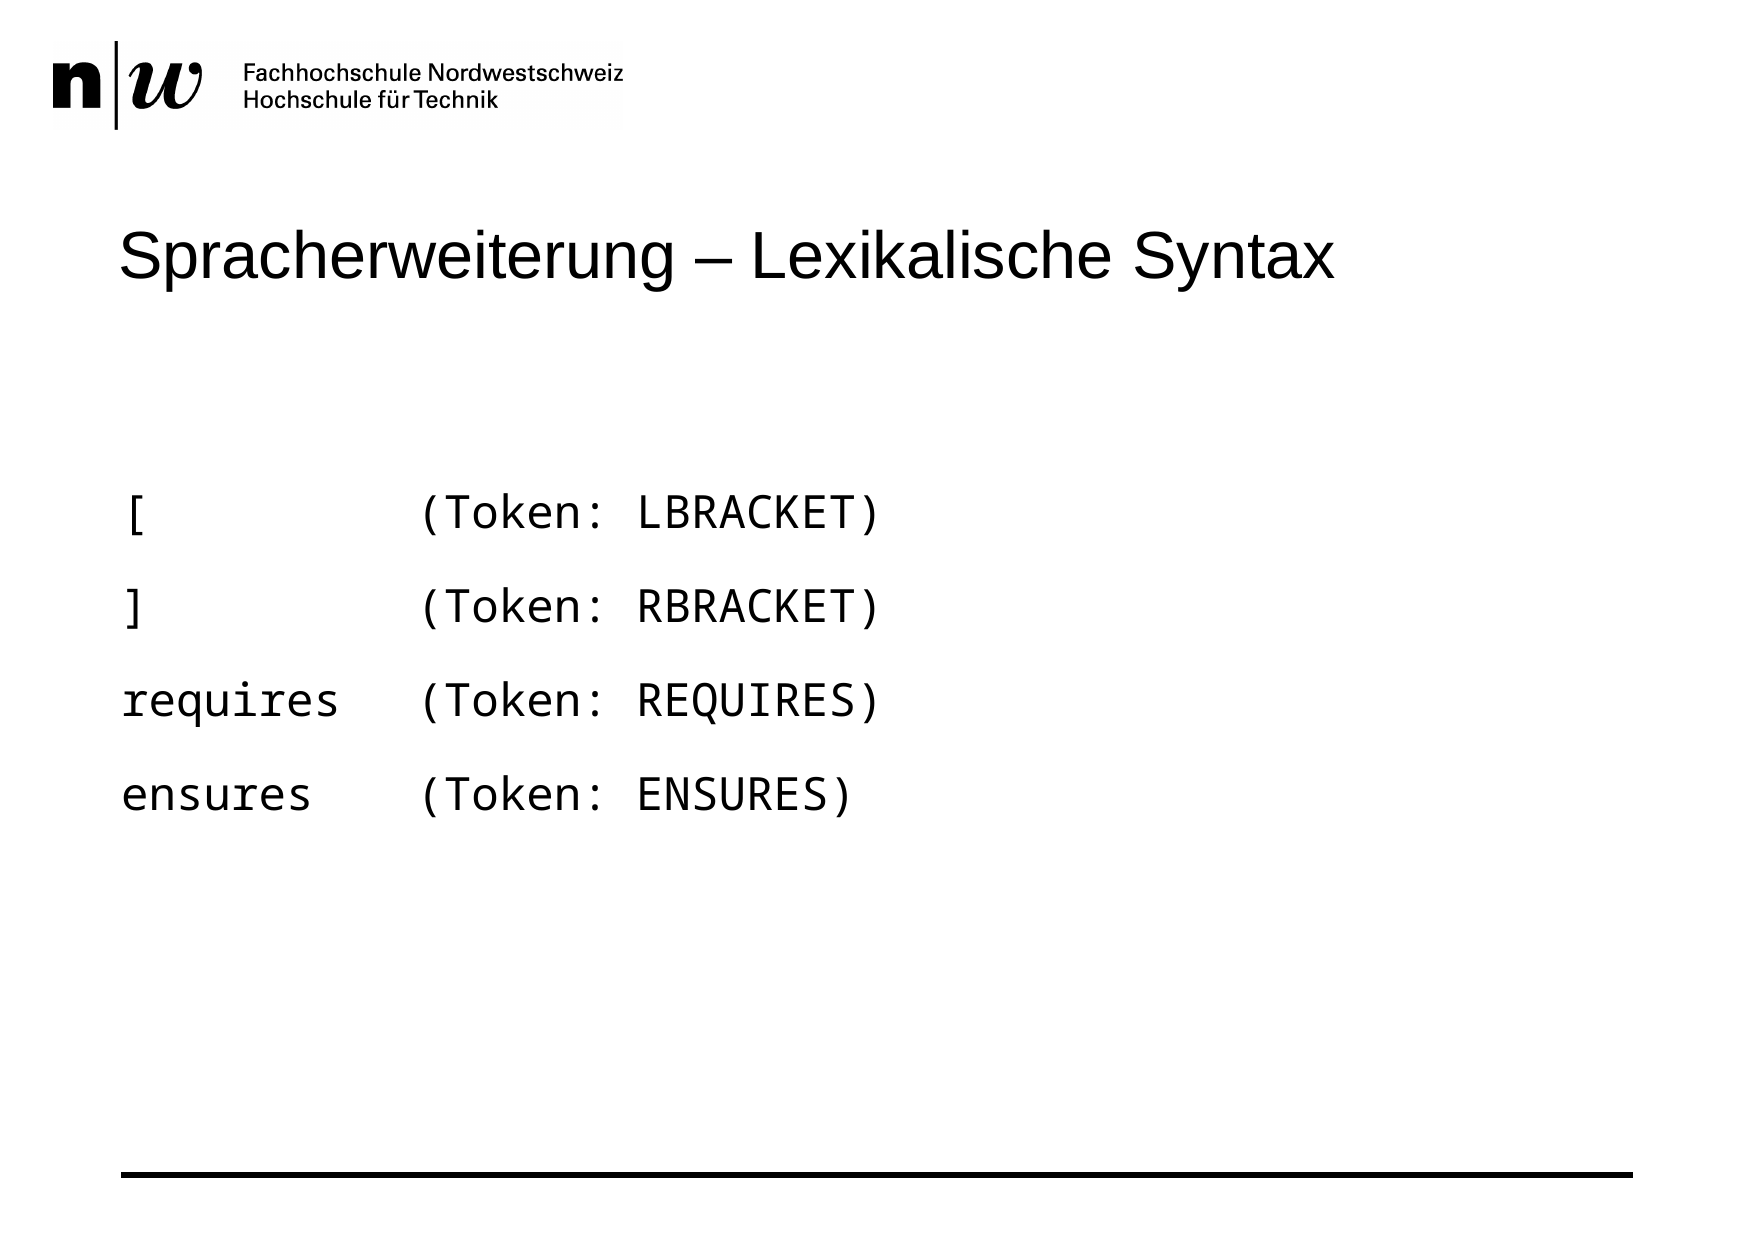

Spracherweiterung – Lexikalische Syntax
[				(Token: LBRACKET)
]				(Token: RBRACKET)
requires		(Token: REQUIRES)
ensures		(Token: ENSURES)